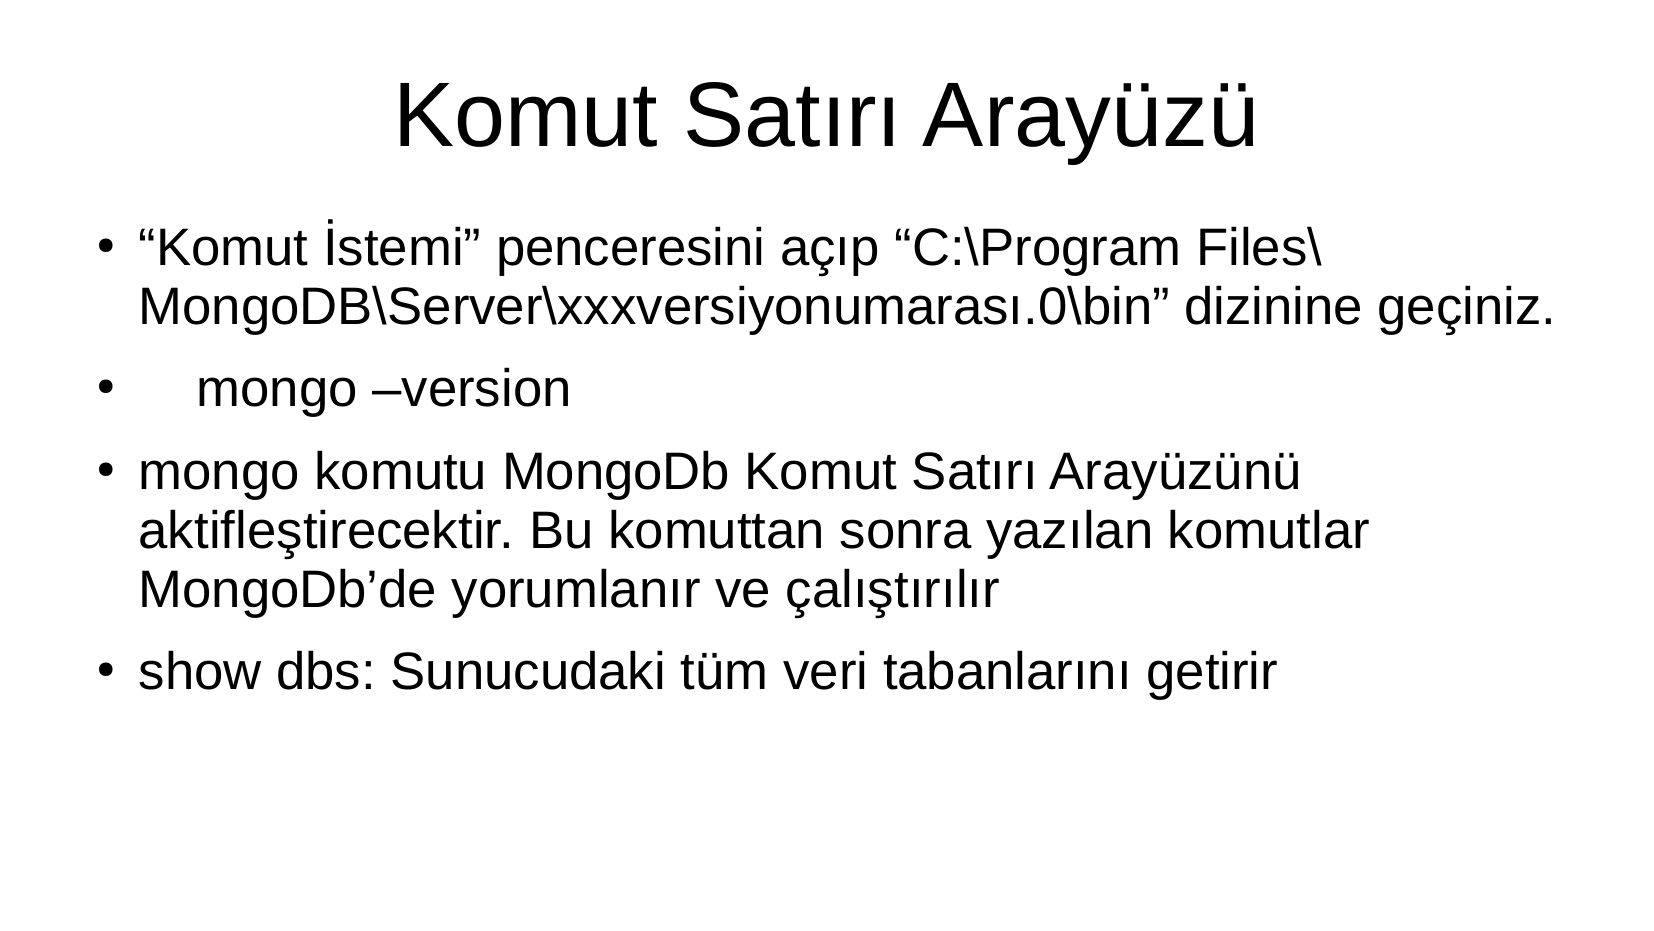

# Komut Satırı Arayüzü
“Komut İstemi” penceresini açıp “C:\Program Files\MongoDB\Server\xxxversiyonumarası.0\bin” dizinine geçiniz.
	mongo –version
mongo komutu MongoDb Komut Satırı Arayüzünü aktifleştirecektir. Bu komuttan sonra yazılan komutlar MongoDb’de yorumlanır ve çalıştırılır
show dbs: Sunucudaki tüm veri tabanlarını getirir